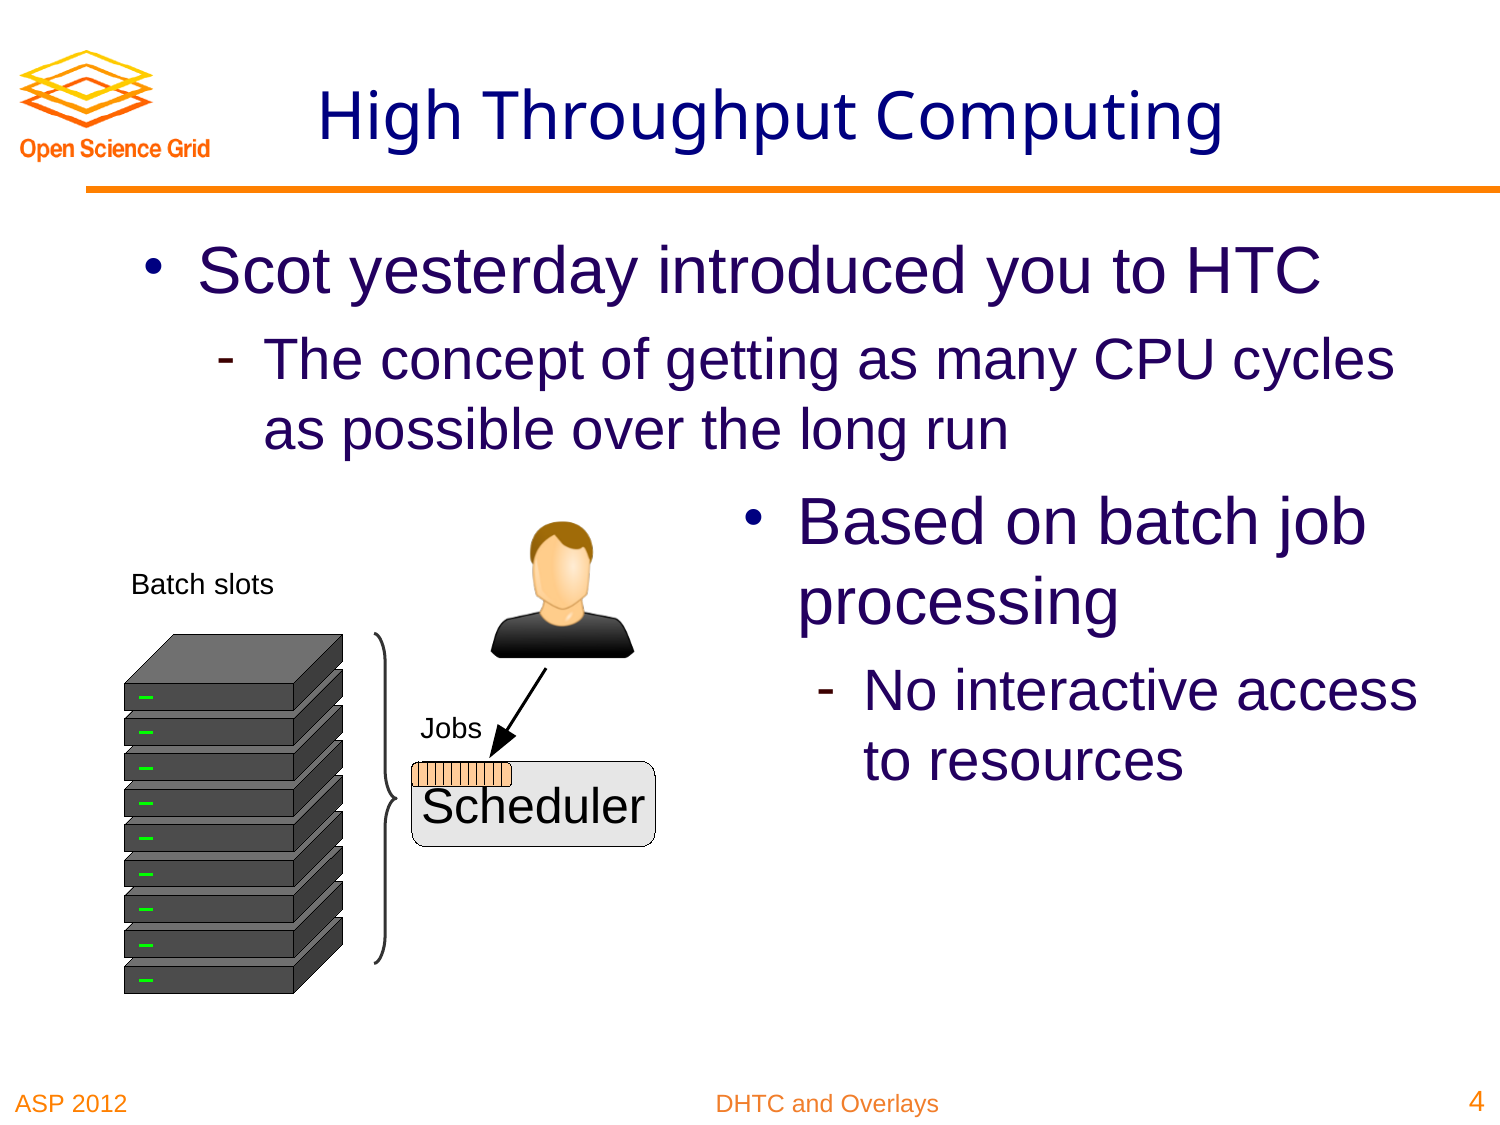

# High Throughput Computing
Scot yesterday introduced you to HTC
The concept of getting as many CPU cycles as possible over the long run
Based on batch job processing
No interactive access to resources
Batch slots
Jobs
Scheduler